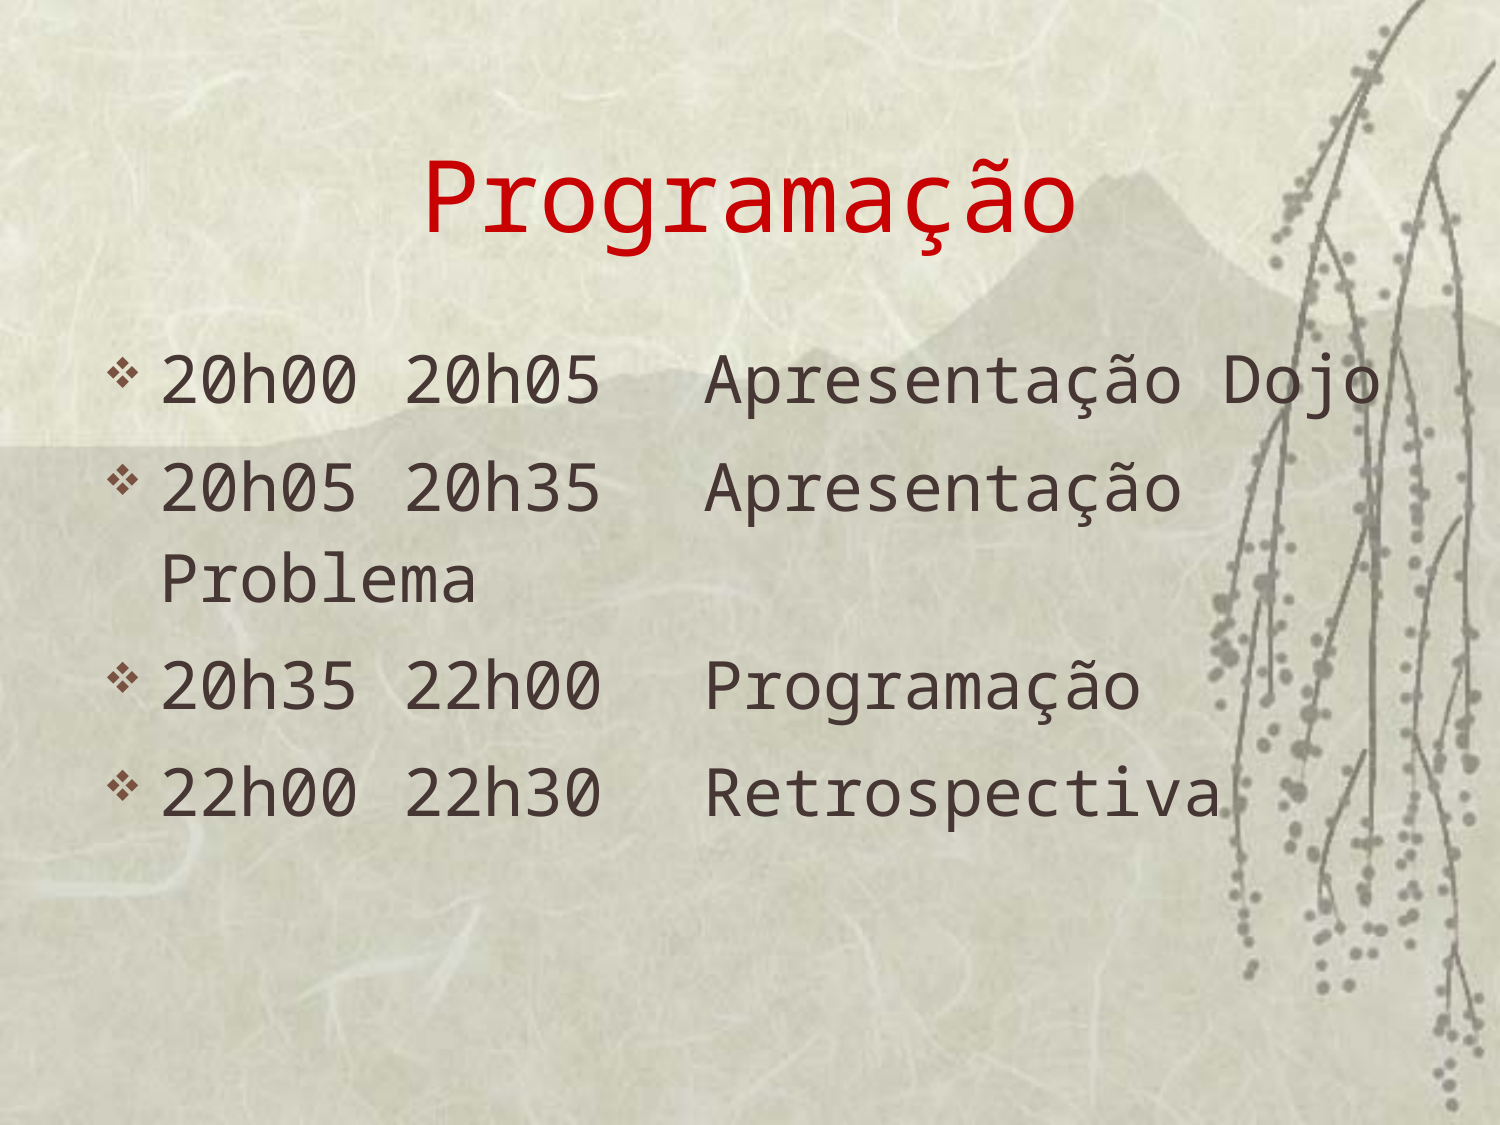

# Programação
20h00	20h05 	Apresentação Dojo
20h05	20h35 	Apresentação Problema
20h35	22h00 	Programação
22h00	22h30 	Retrospectiva